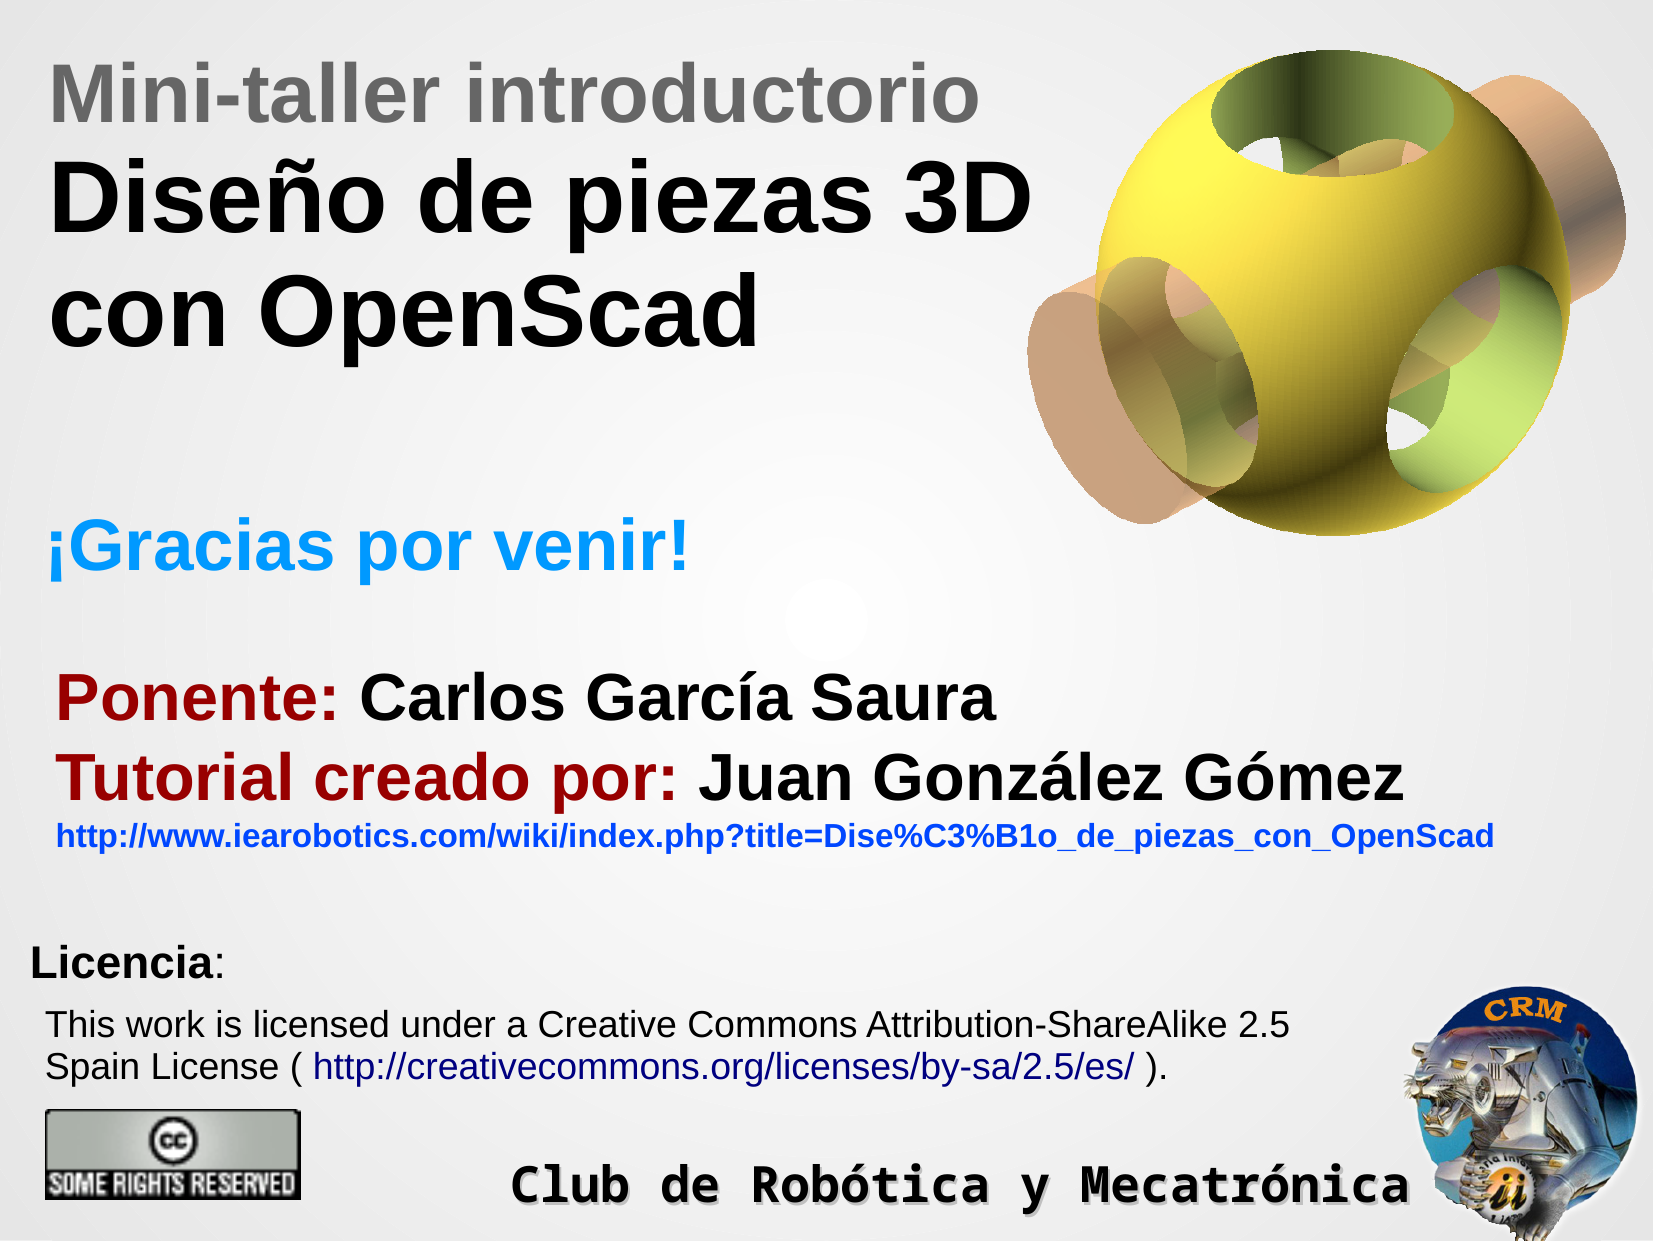

Mini-taller introductorio
Diseño de piezas 3D con OpenScad
¡Gracias por venir!
Ponente: Carlos García Saura
Tutorial creado por: Juan González Gómez
http://www.iearobotics.com/wiki/index.php?title=Dise%C3%B1o_de_piezas_con_OpenScad
Licencia:
This work is licensed under a Creative Commons Attribution-ShareAlike 2.5 Spain License ( http://creativecommons.org/licenses/by-sa/2.5/es/ ).
Club de Robótica y Mecatrónica